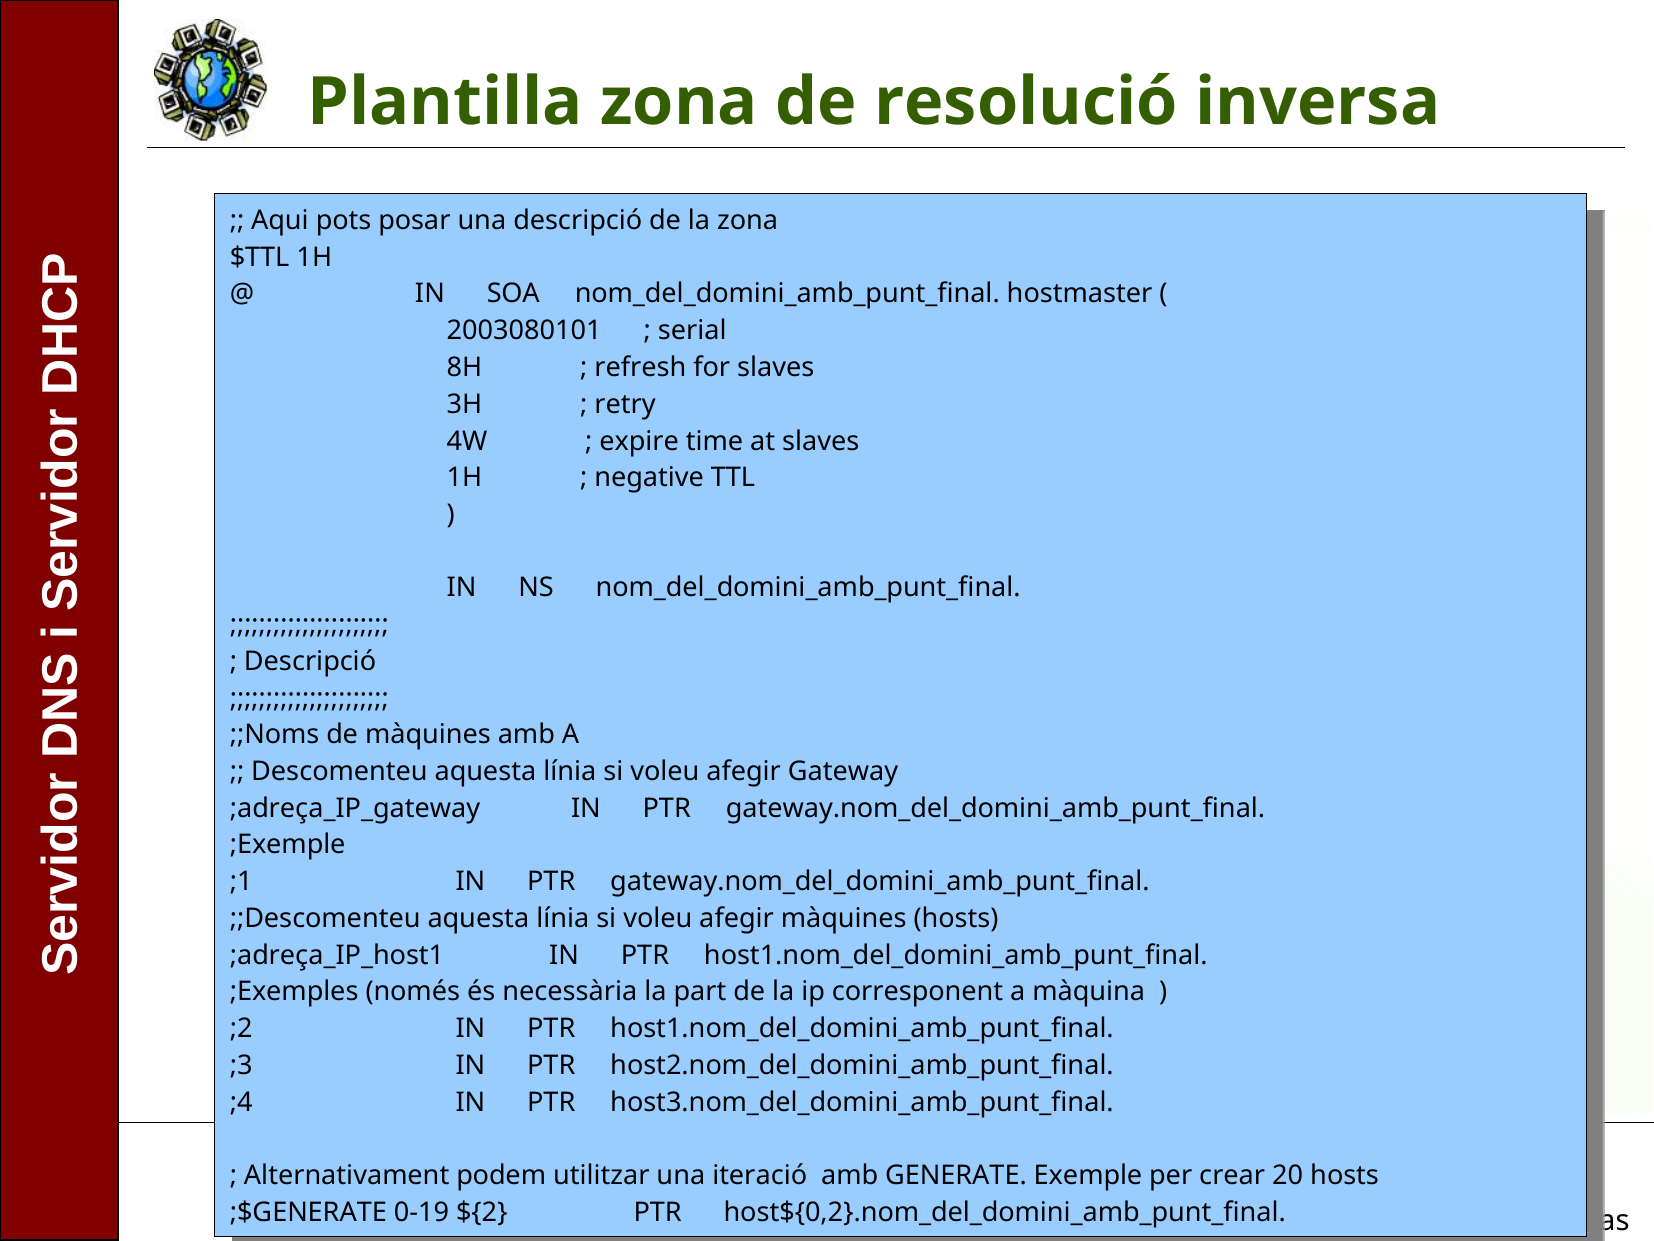

# Plantilla zona de resolució inversa
;; Aqui pots posar una descripció de la zona
$TTL 1H
@ IN SOA nom_del_domini_amb_punt_final. hostmaster (
 2003080101  ; serial
 8H  ; refresh for slaves
 3H  ; retry
 4W  ; expire time at slaves
 1H  ; negative TTL
 )
 IN NS nom_del_domini_amb_punt_final.
;;;;;;;;;;;;;;;;;;;;;;
; Descripció
;;;;;;;;;;;;;;;;;;;;;;
;;Noms de màquines amb A
;; Descomenteu aquesta línia si voleu afegir Gateway
;adreça_IP_gateway IN PTR gateway.nom_del_domini_amb_punt_final.
;Exemple
;1 IN PTR gateway.nom_del_domini_amb_punt_final.
;;Descomenteu aquesta línia si voleu afegir màquines (hosts)
;adreça_IP_host1 IN PTR host1.nom_del_domini_amb_punt_final.
;Exemples (només és necessària la part de la ip corresponent a màquina )
;2 IN PTR host1.nom_del_domini_amb_punt_final.
;3 IN PTR host2.nom_del_domini_amb_punt_final.
;4 IN PTR host3.nom_del_domini_amb_punt_final.
; Alternativament podem utilitzar una iteració amb GENERATE. Exemple per crear 20 hosts
;$GENERATE 0-19 ${2} PTR host${0,2}.nom_del_domini_amb_punt_final.